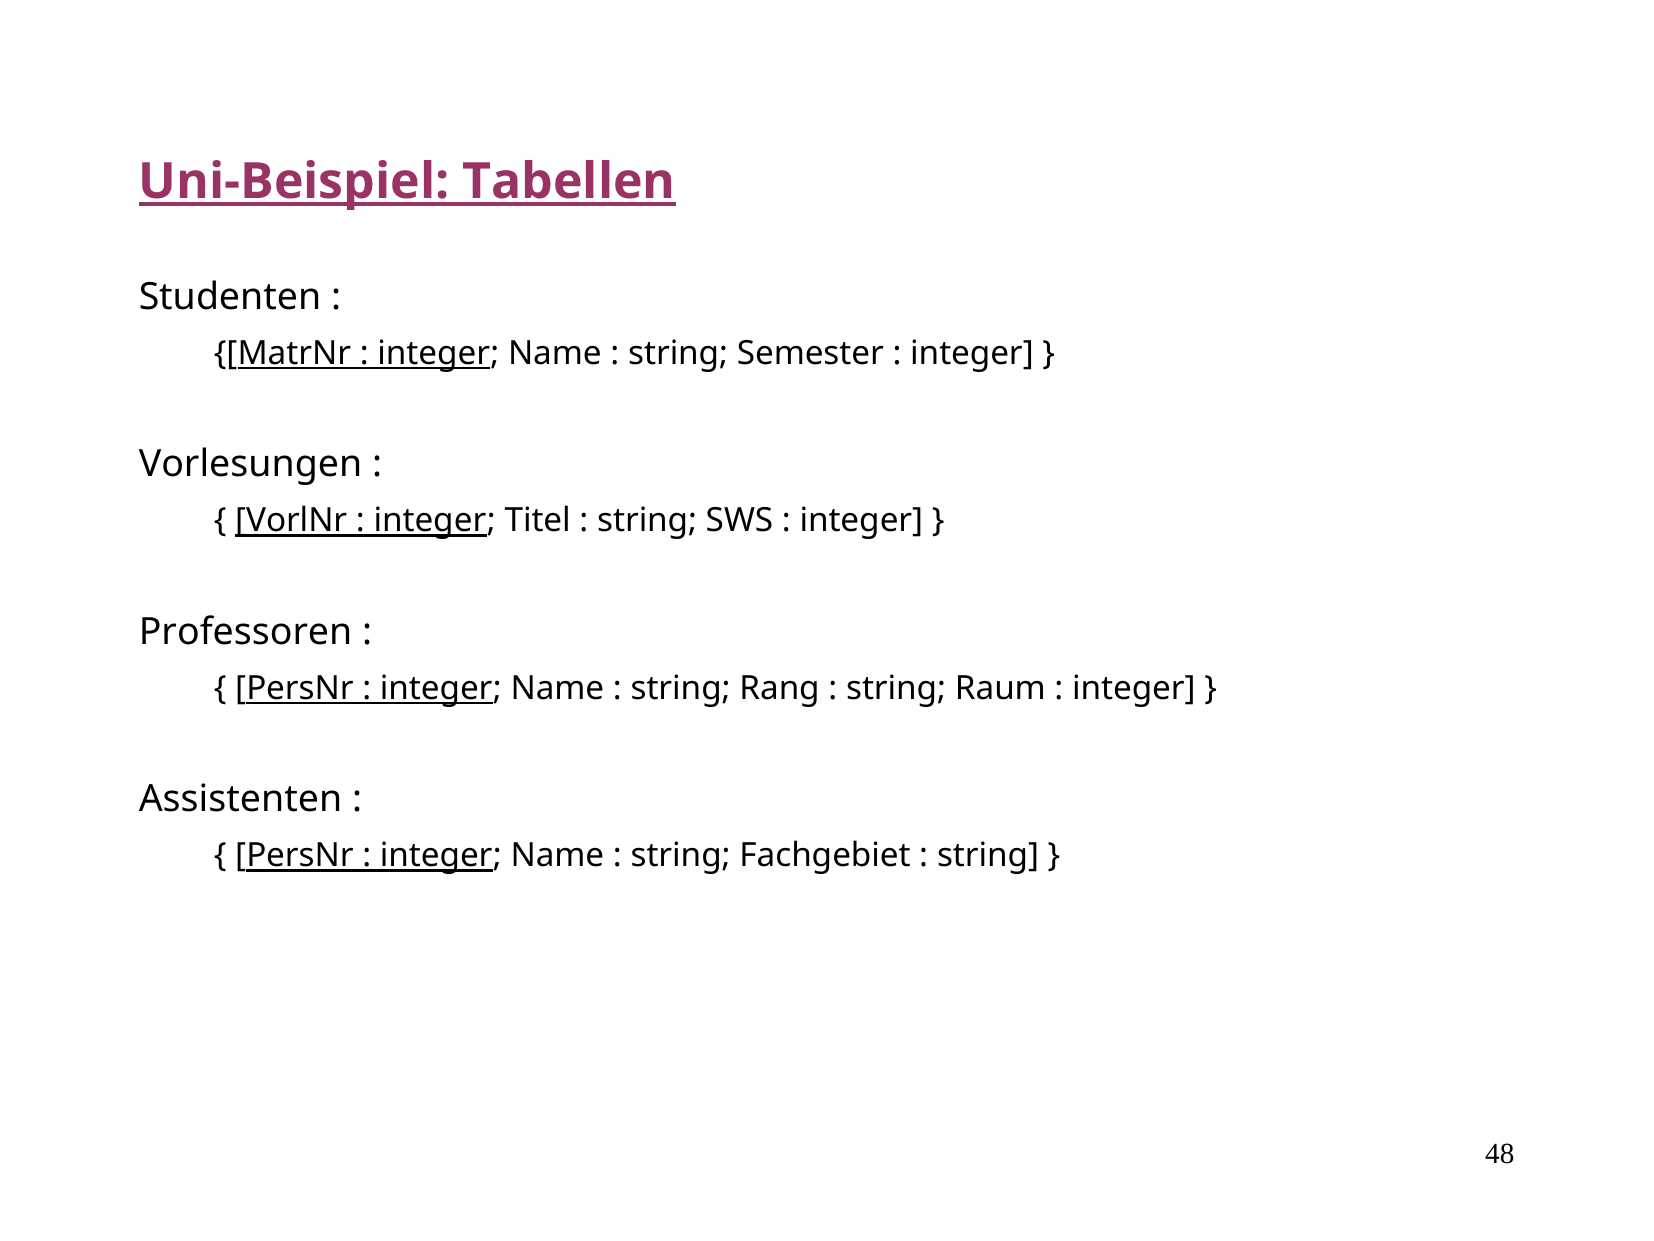

# Uni-Beispiel: Tabellen
Studenten :
{[MatrNr : integer; Name : string; Semester : integer] }
Vorlesungen :
{ [VorlNr : integer; Titel : string; SWS : integer] }
Professoren :
{ [PersNr : integer; Name : string; Rang : string; Raum : integer] }
Assistenten :
{ [PersNr : integer; Name : string; Fachgebiet : string] }
48